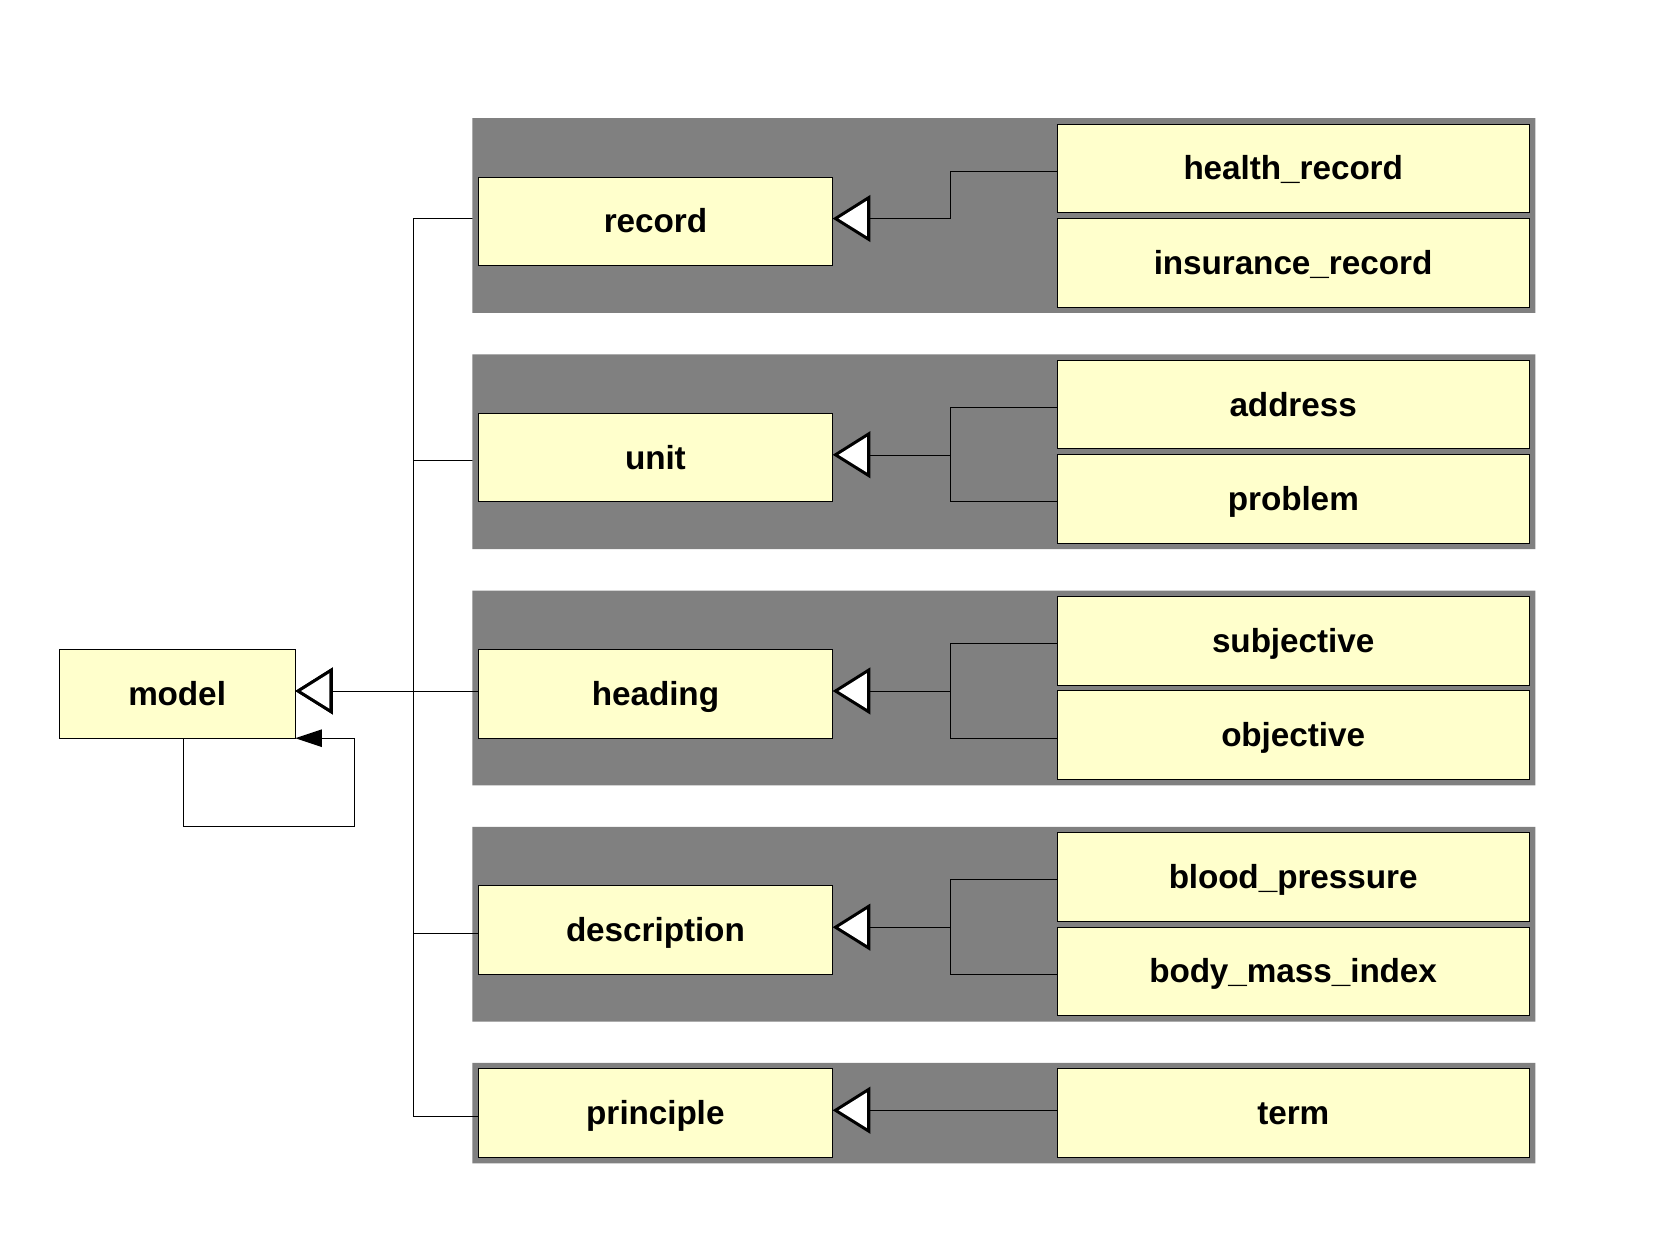

health_record
record
address
unit
problem
subjective
heading
objective
model
insurance_record
blood_pressure
description
body_mass_index
principle
term